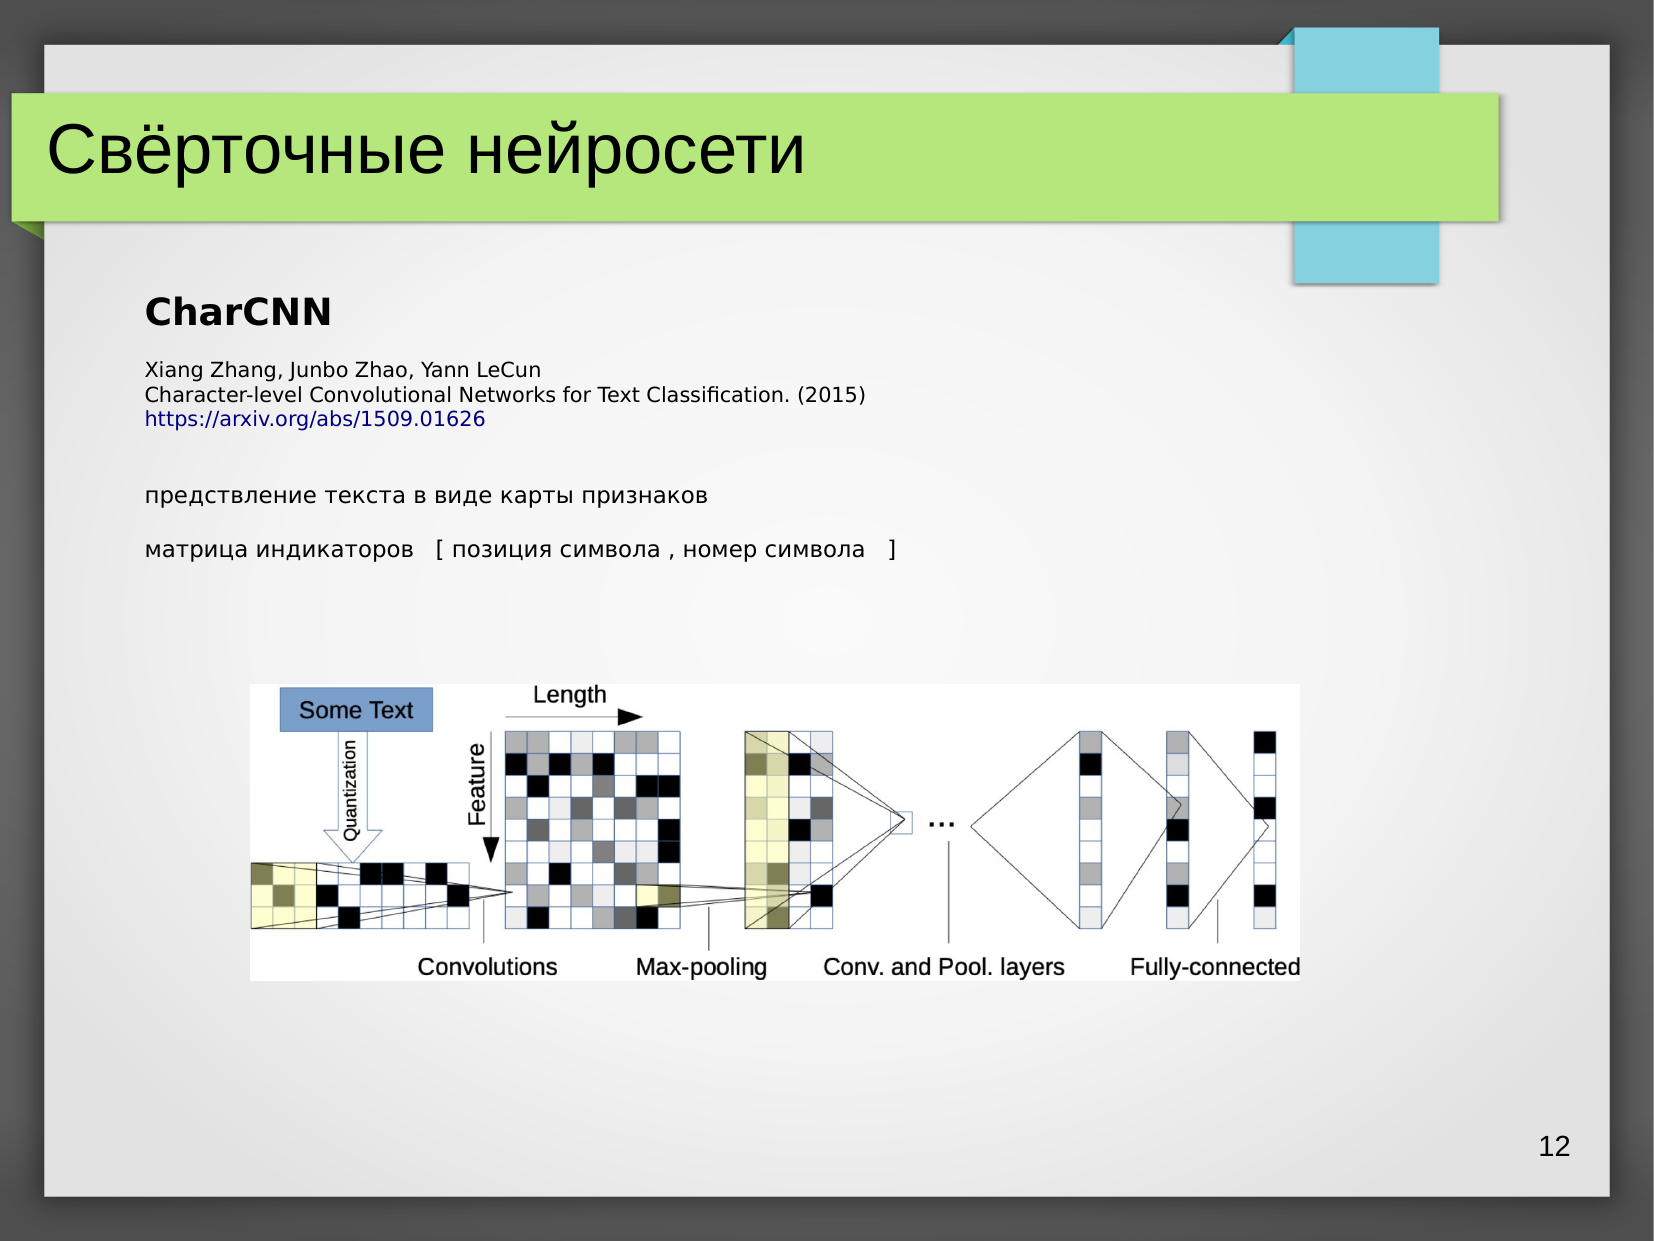

# Свёрточные нейросети
CharCNN
Xiang Zhang, Junbo Zhao, Yann LeCun
Character-level Convolutional Networks for Text Classification. (2015)
https://arxiv.org/abs/1509.01626
предствление текста в виде карты признаков
матрица индикаторов [ позиция символа , номер символа ]
12